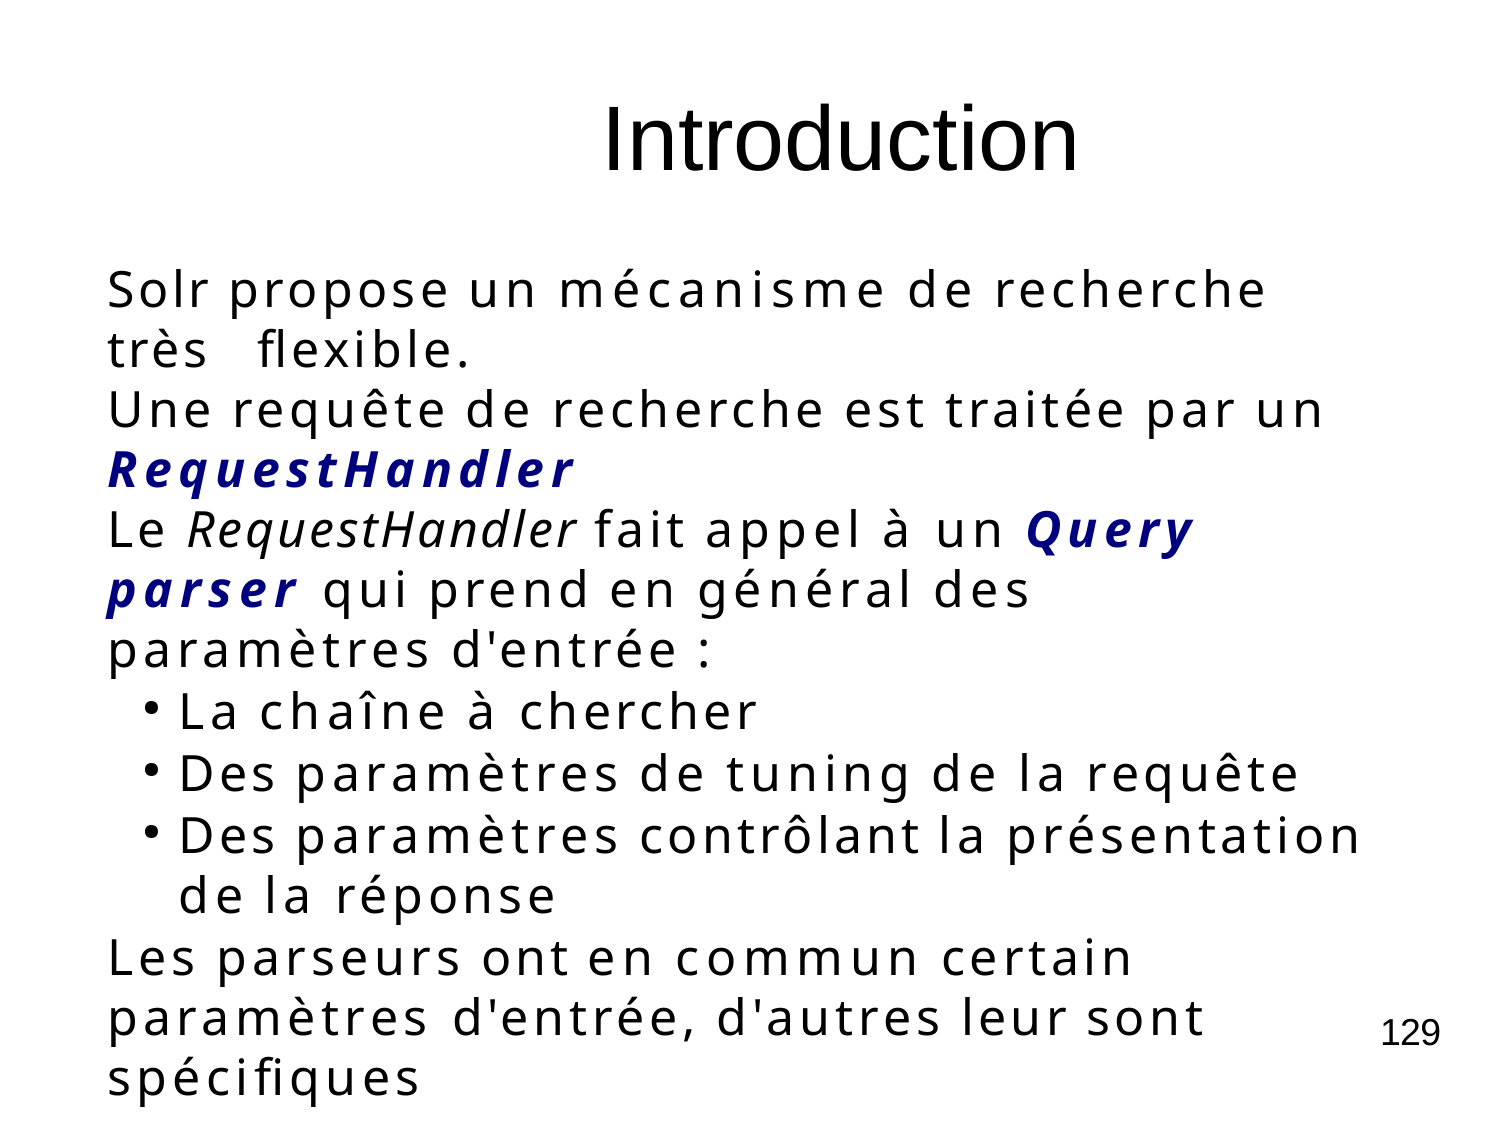

# Introduction
Solr propose un mécanisme de recherche très 	flexible.
Une requête de recherche est traitée par un RequestHandler
Le RequestHandler fait appel à un Query parser qui prend en général des paramètres d'entrée :
La chaîne à chercher
Des paramètres de tuning de la requête
Des paramètres contrôlant la présentation de la réponse
Les parseurs ont en commun certain paramètres d'entrée, d'autres leur sont spécifiques
129